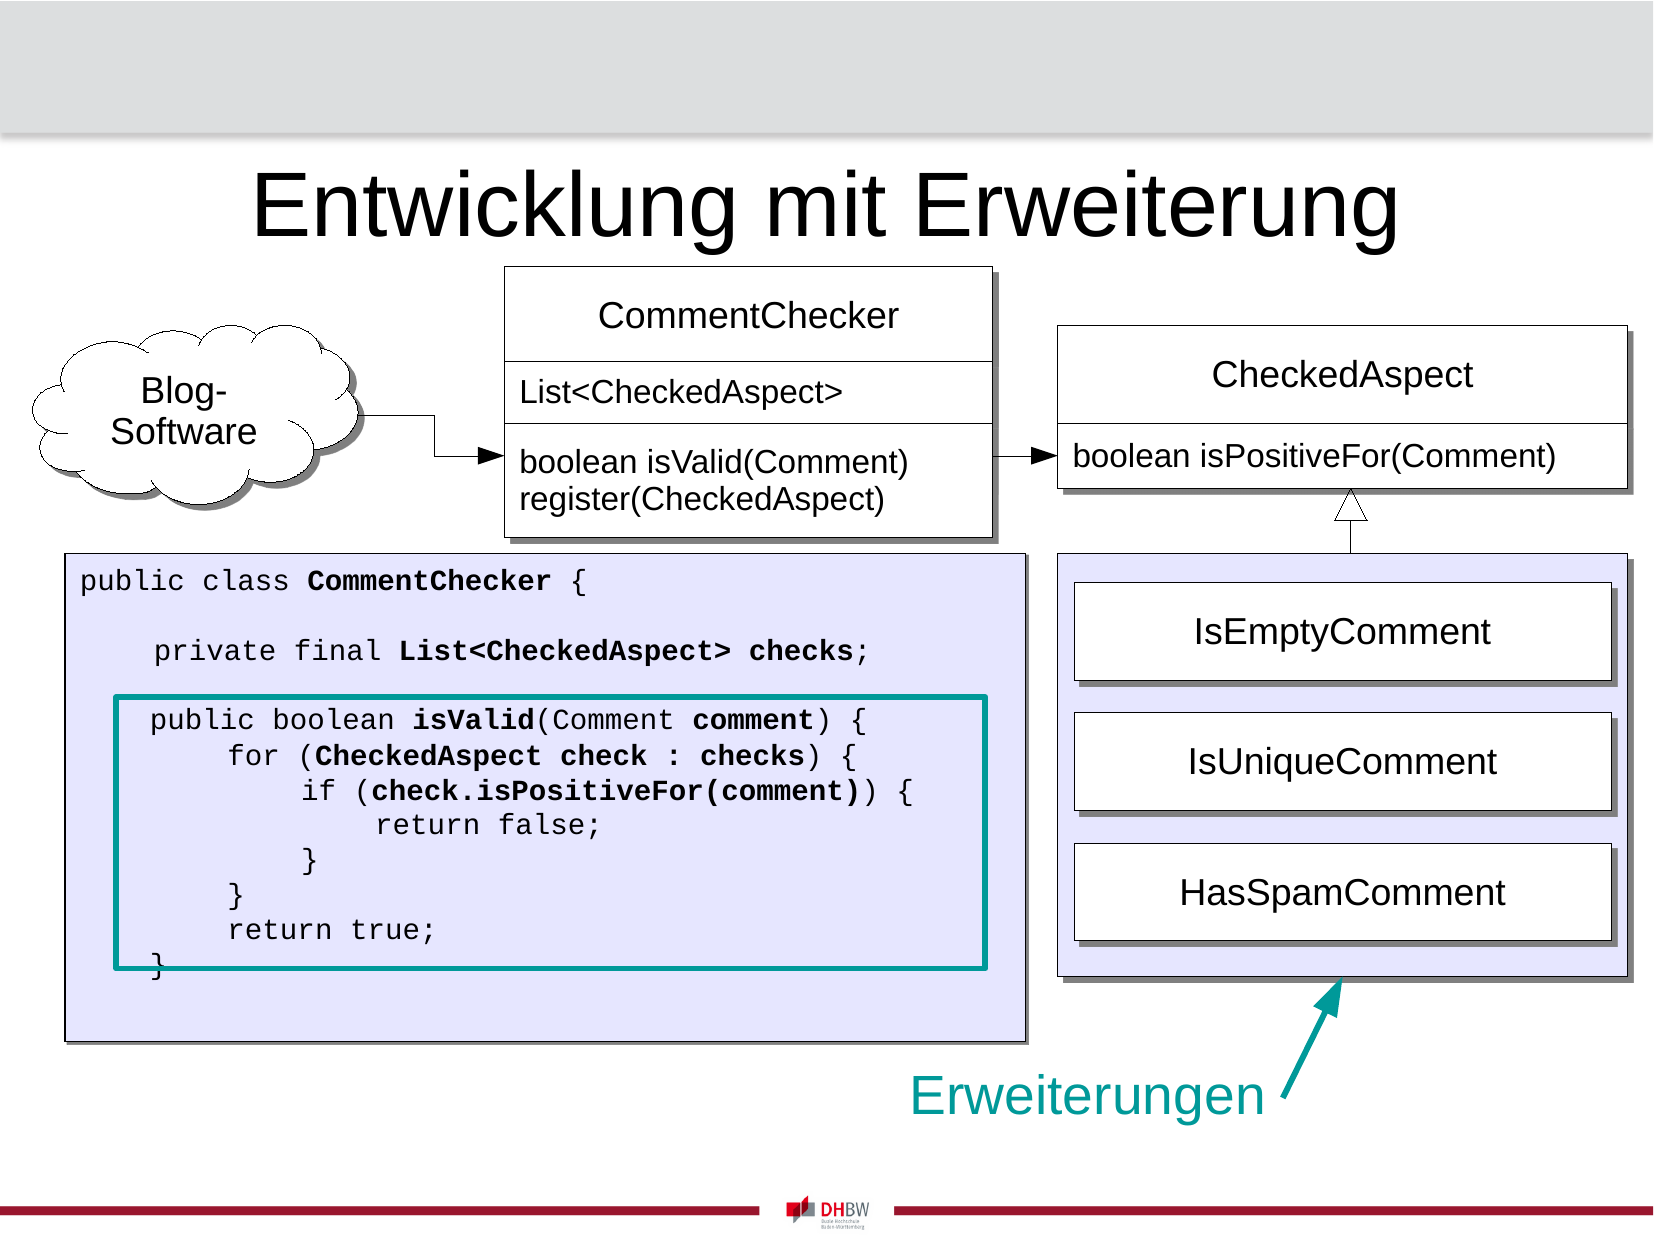

# Entwicklung mit Erweiterung
CommentChecker
Blog-
Software
CommentChecker
CheckedAspect
boolean isPositiveFor(Comment)
List<CheckedAspect>
boolean isValid(Comment)
boolean isValid(Comment)
register(CheckedAspect)
public class CommentChecker {
	private final List<CheckedAspect> checks;
 public boolean isValid(Comment comment) {
		for (CheckedAspect check : checks) {
			if (check.isPositiveFor(comment)) {
				return false;
			}
		}
		return true;
 }
IsEmptyComment
IsUniqueComment
HasSpamComment
Erweiterungen